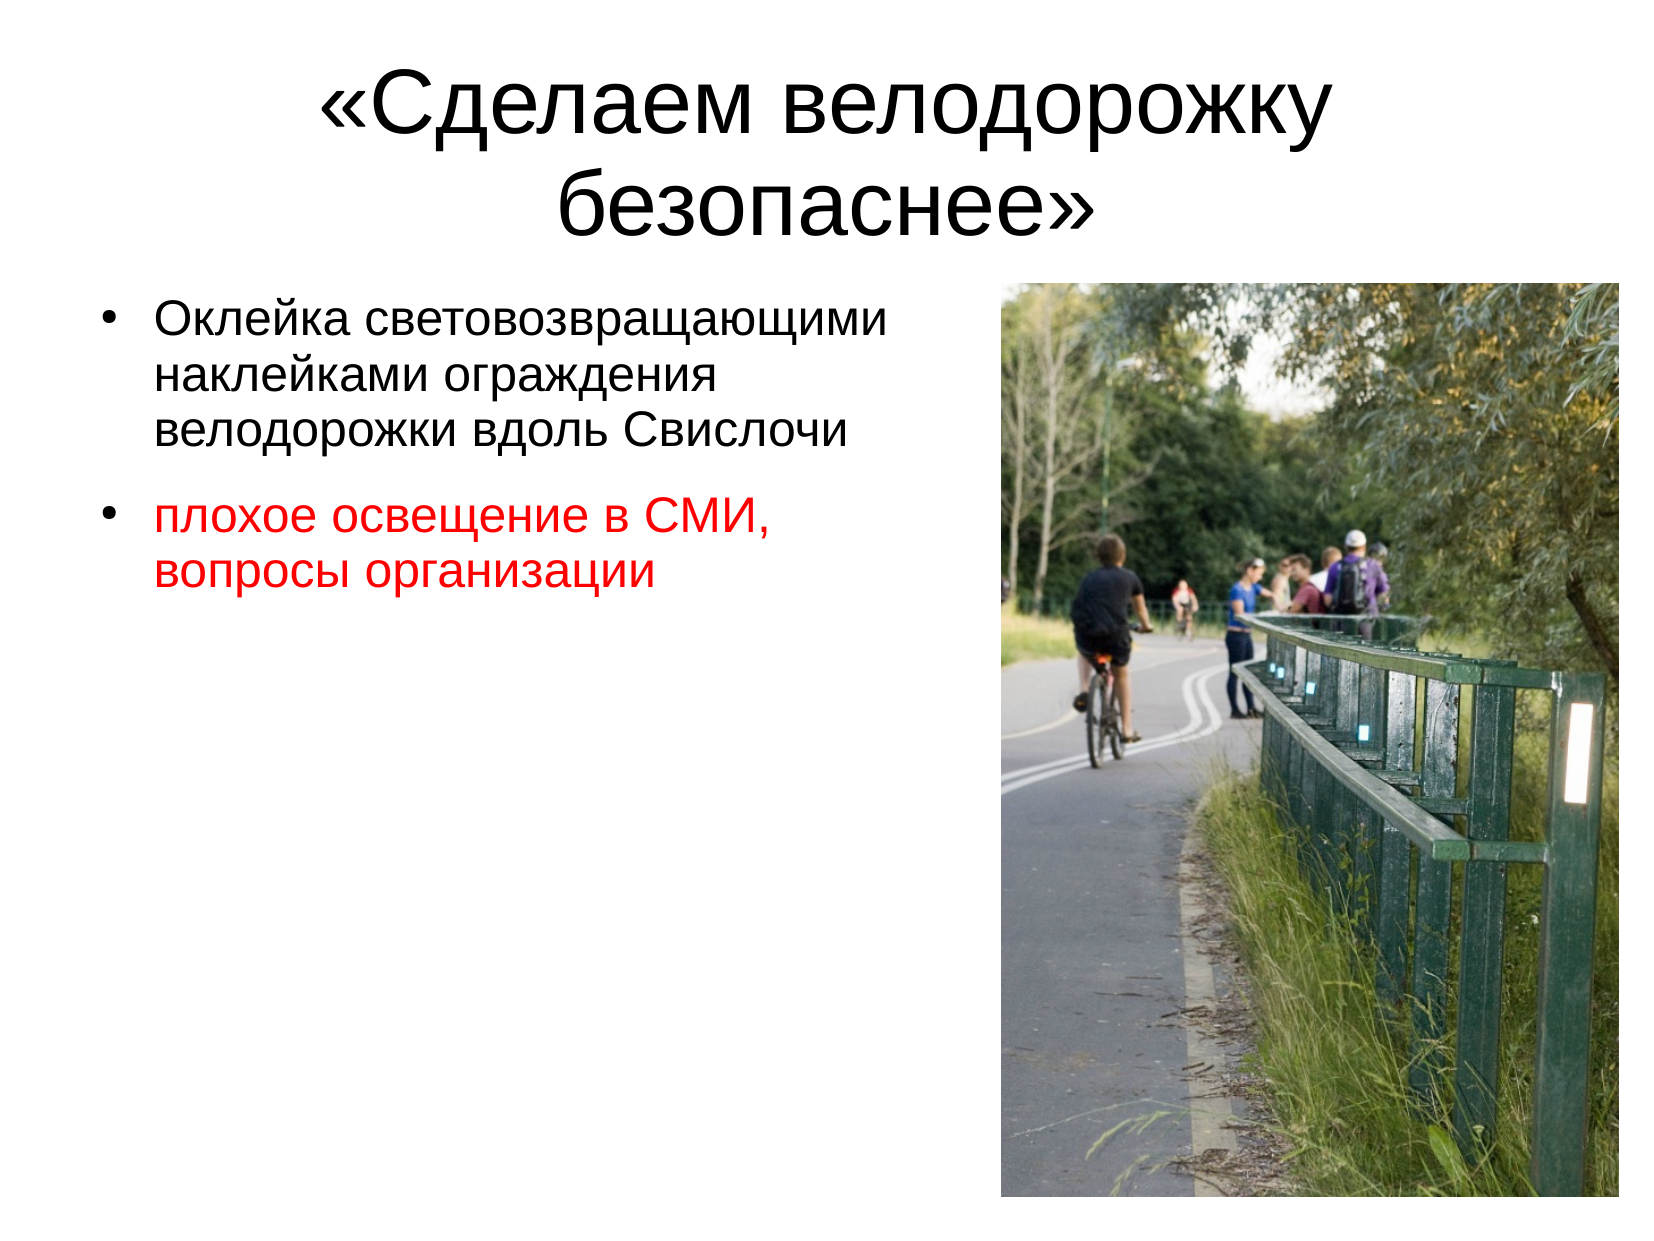

# «Сделаем велодорожку безопаснее»
Оклейка световозвращающими наклейками ограждения велодорожки вдоль Свислочи
плохое освещение в СМИ, вопросы организации